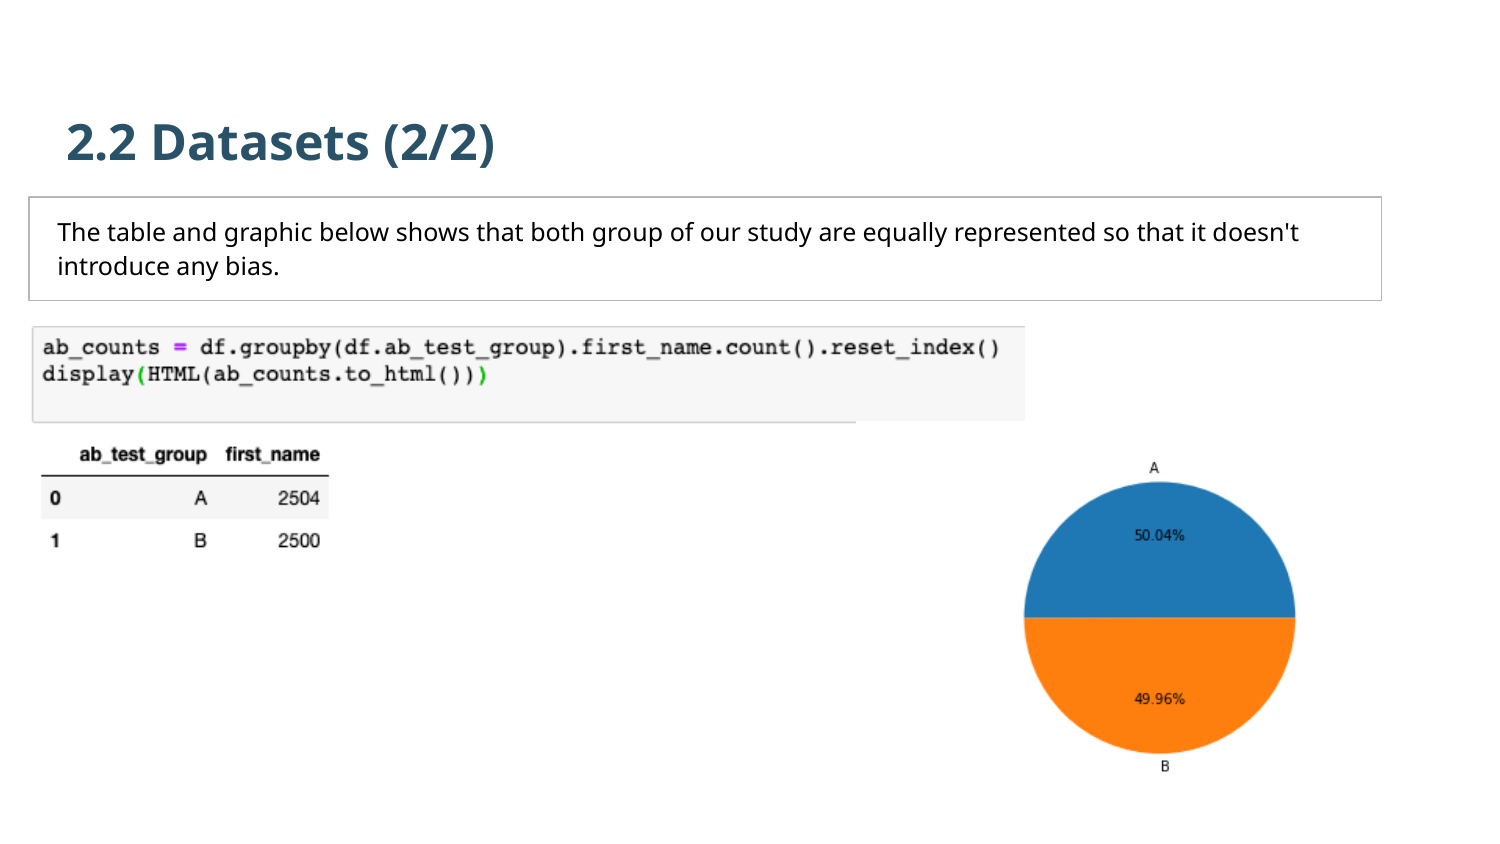

2.2 Datasets (2/2)
The table and graphic below shows that both group of our study are equally represented so that it doesn't introduce any bias.